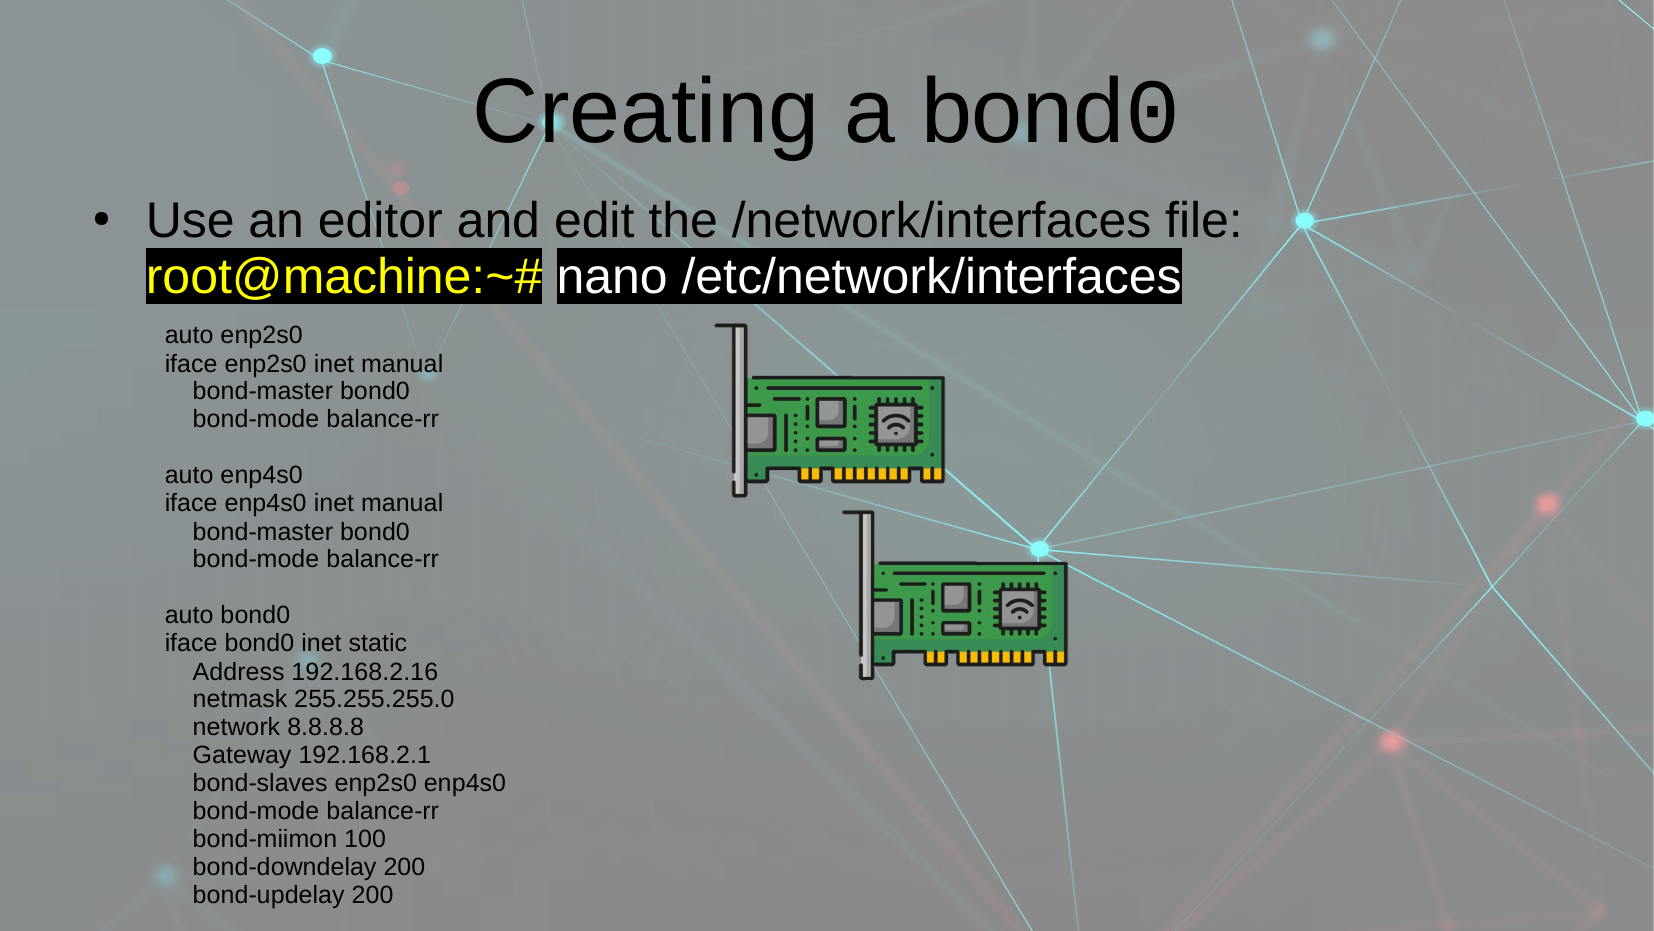

# Creating a bond0
Use an editor and edit the /network/interfaces file: root@machine:~# nano /etc/network/interfaces
auto enp2s0
iface enp2s0 inet manual
 bond-master bond0
 bond-mode balance-rr
auto enp4s0
iface enp4s0 inet manual
 bond-master bond0
 bond-mode balance-rr
auto bond0
iface bond0 inet static
 Address 192.168.2.16
 netmask 255.255.255.0
 network 8.8.8.8
 Gateway 192.168.2.1
 bond-slaves enp2s0 enp4s0
 bond-mode balance-rr
 bond-miimon 100
 bond-downdelay 200
 bond-updelay 200